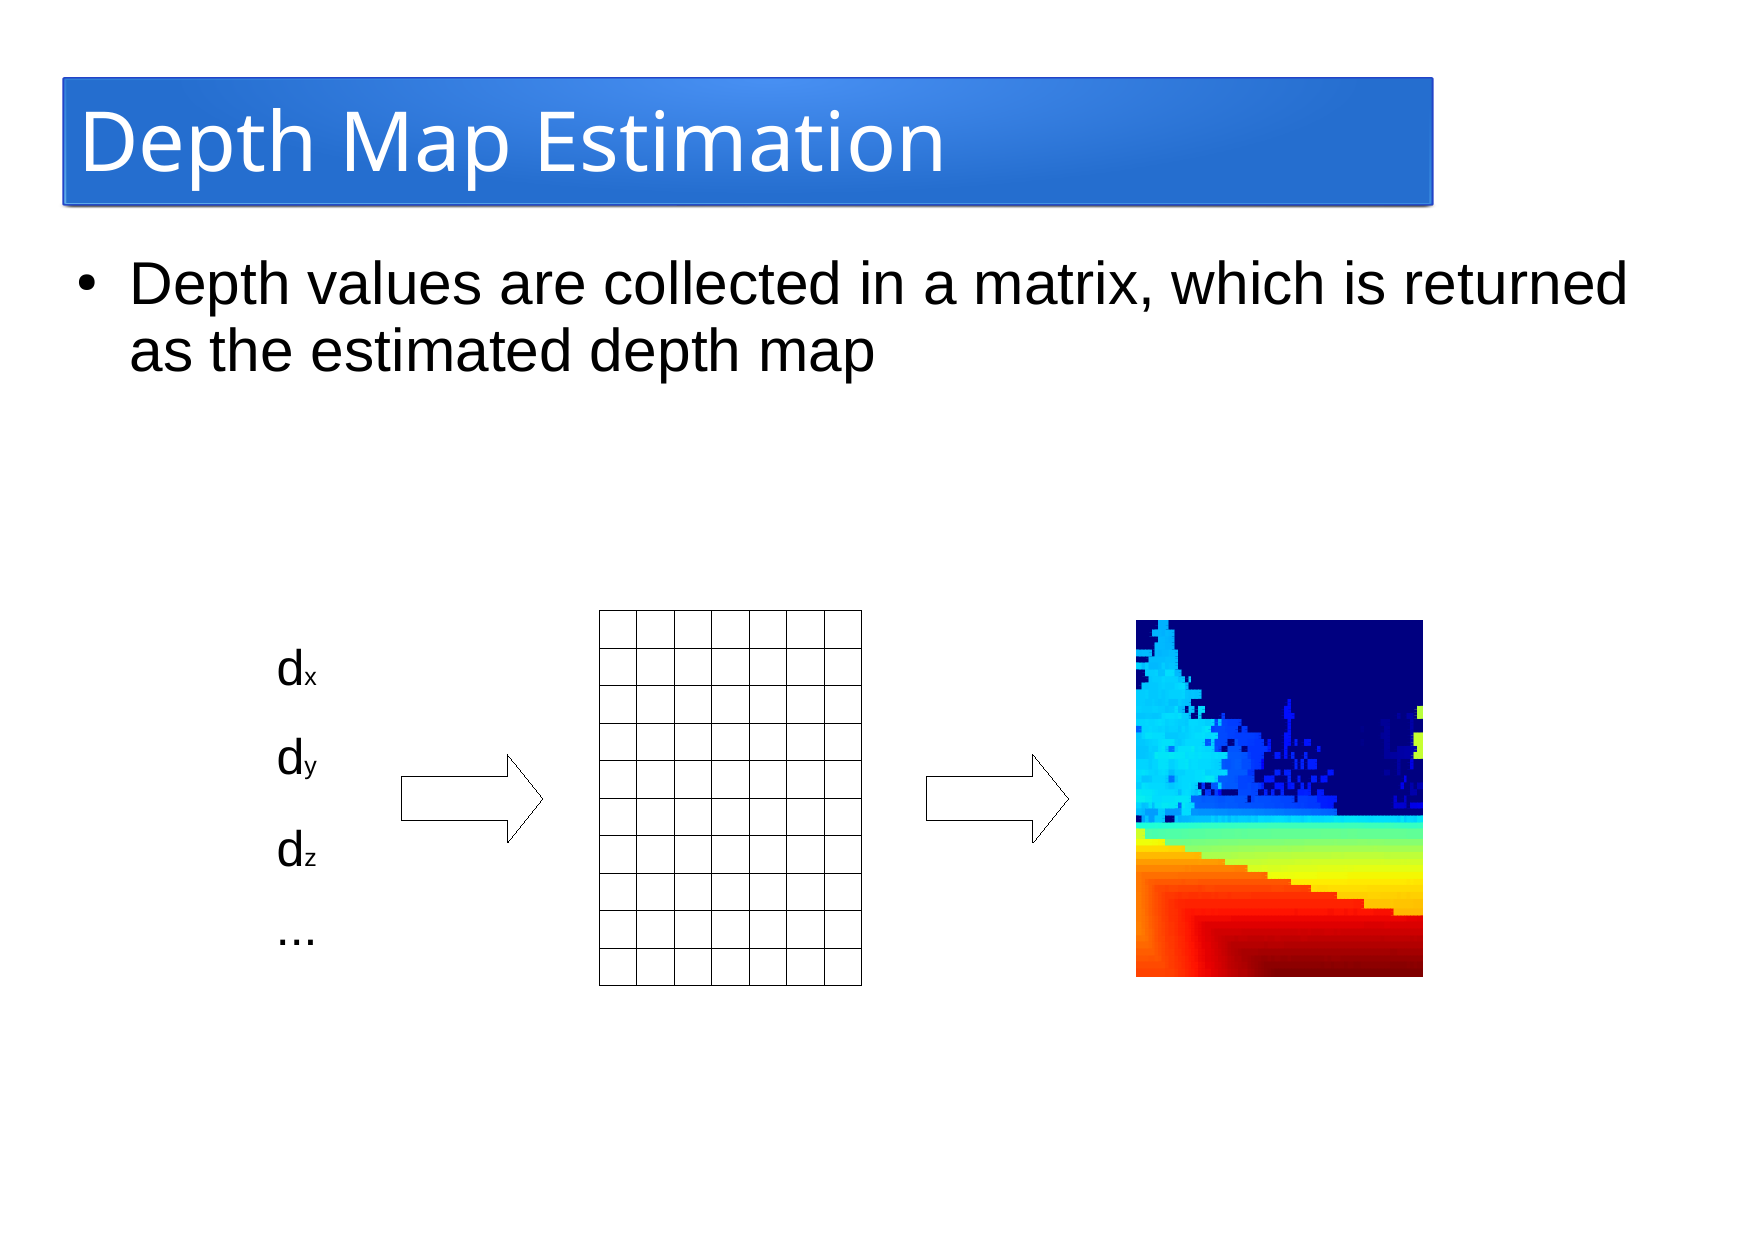

# Depth Map Estimation
Depth values are collected in a matrix, which is returned as the estimated depth map
dx
dy
dz
...